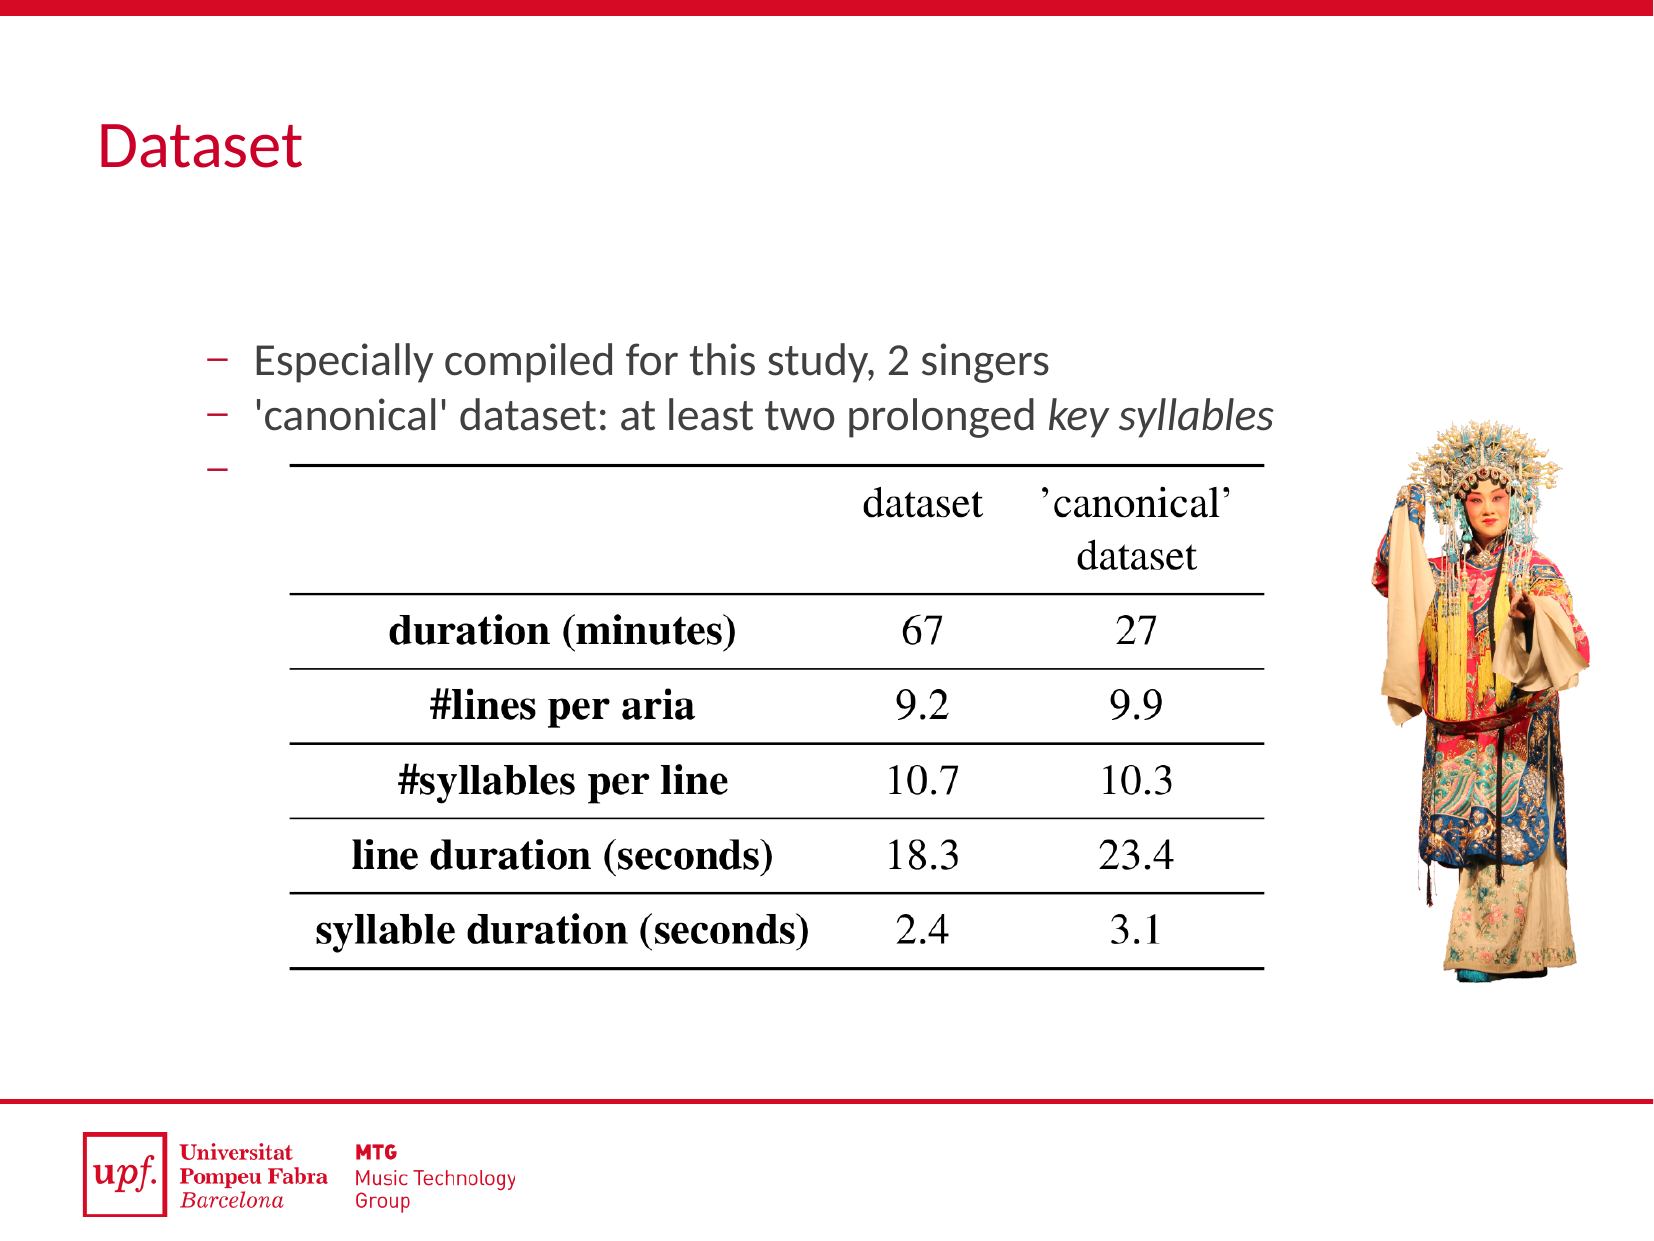

Dataset
Especially compiled for this study, 2 singers
'canonical' dataset: at least two prolonged key syllables